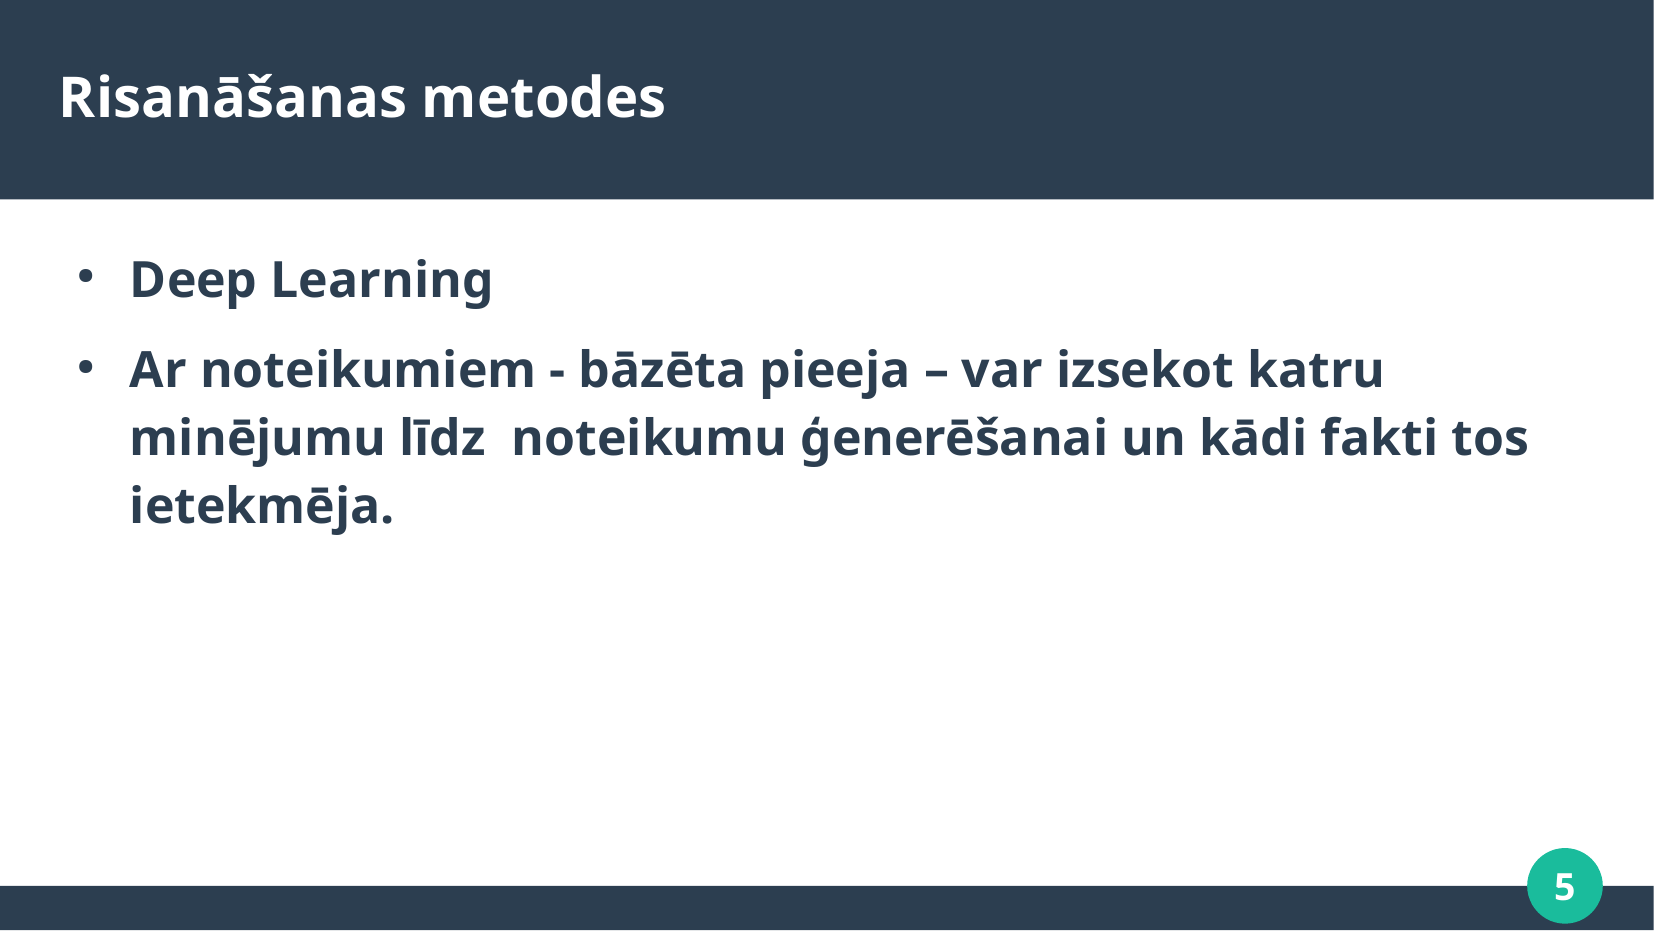

# Risanāšanas metodes
Deep Learning
Ar noteikumiem - bāzēta pieeja – var izsekot katru minējumu līdz noteikumu ģenerēšanai un kādi fakti tos ietekmēja.